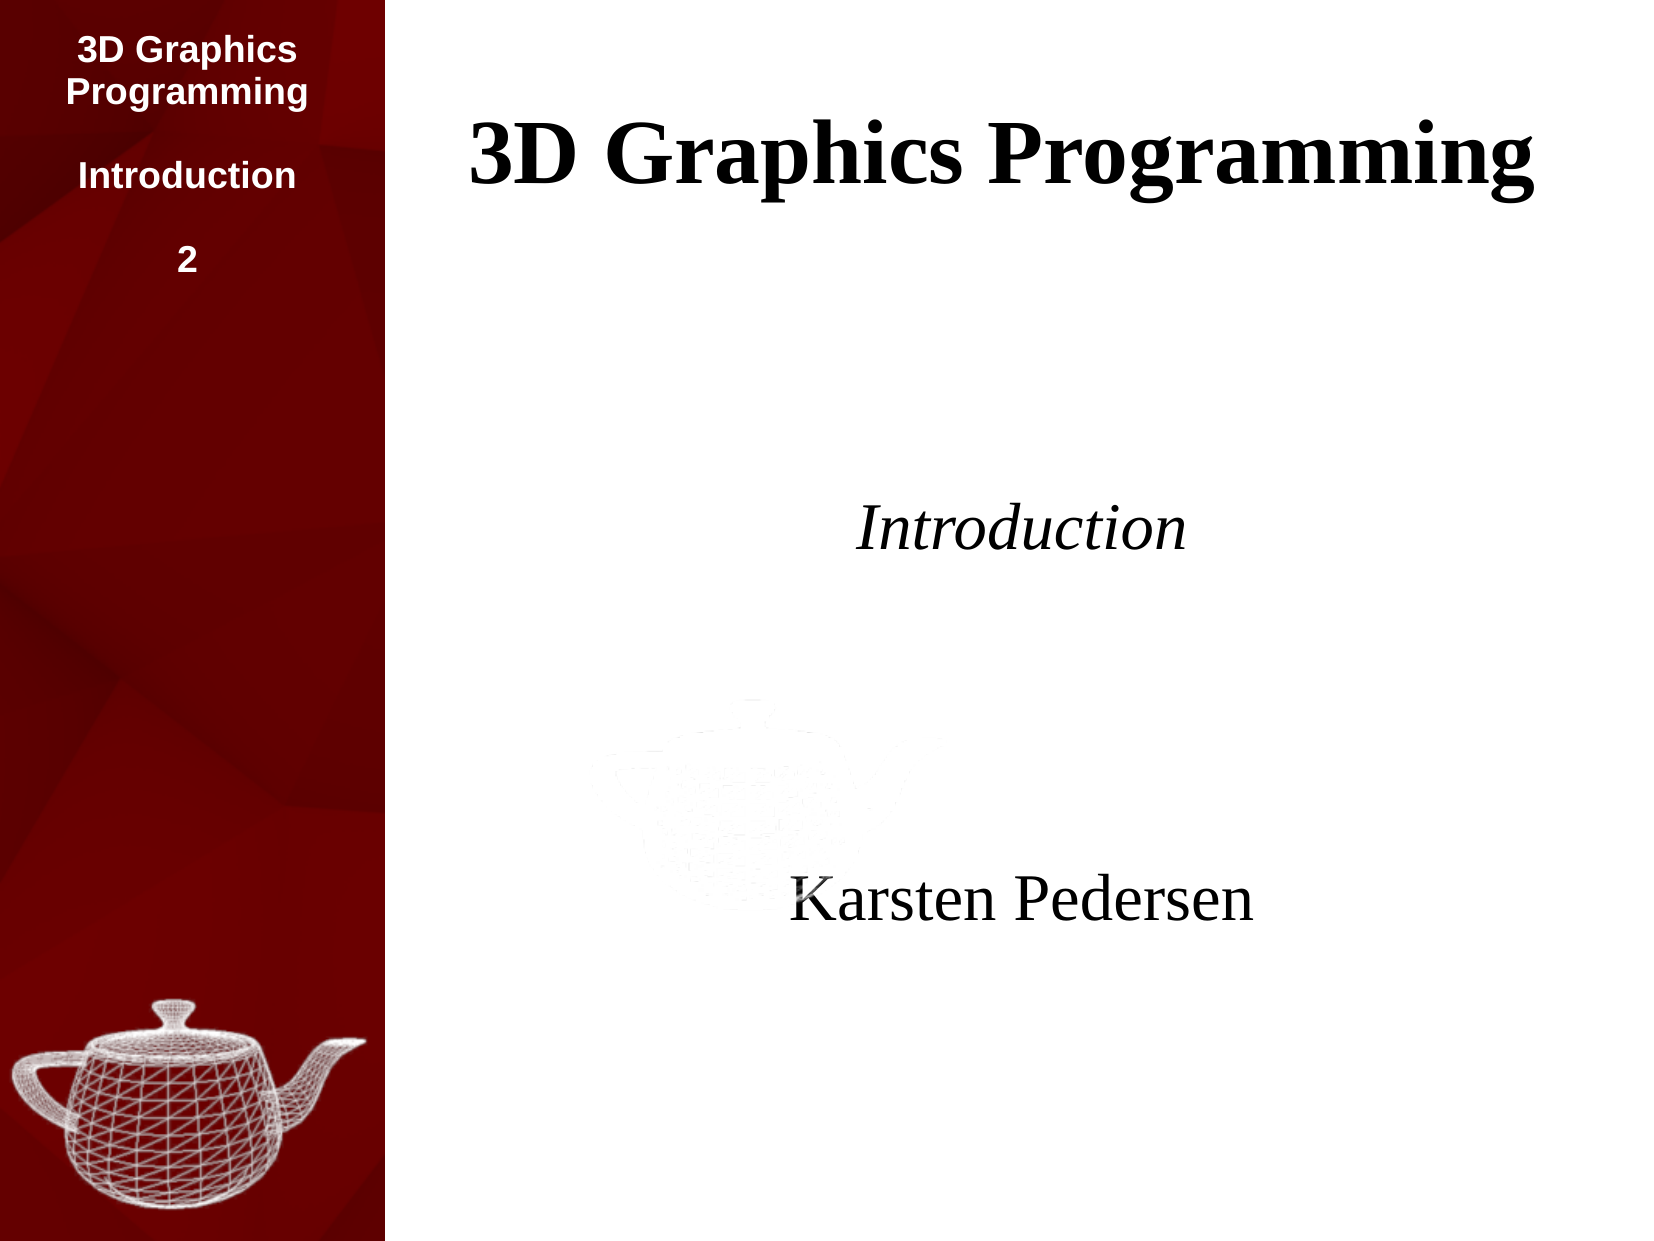

# 3D Graphics Programming
Introduction
Karsten Pedersen